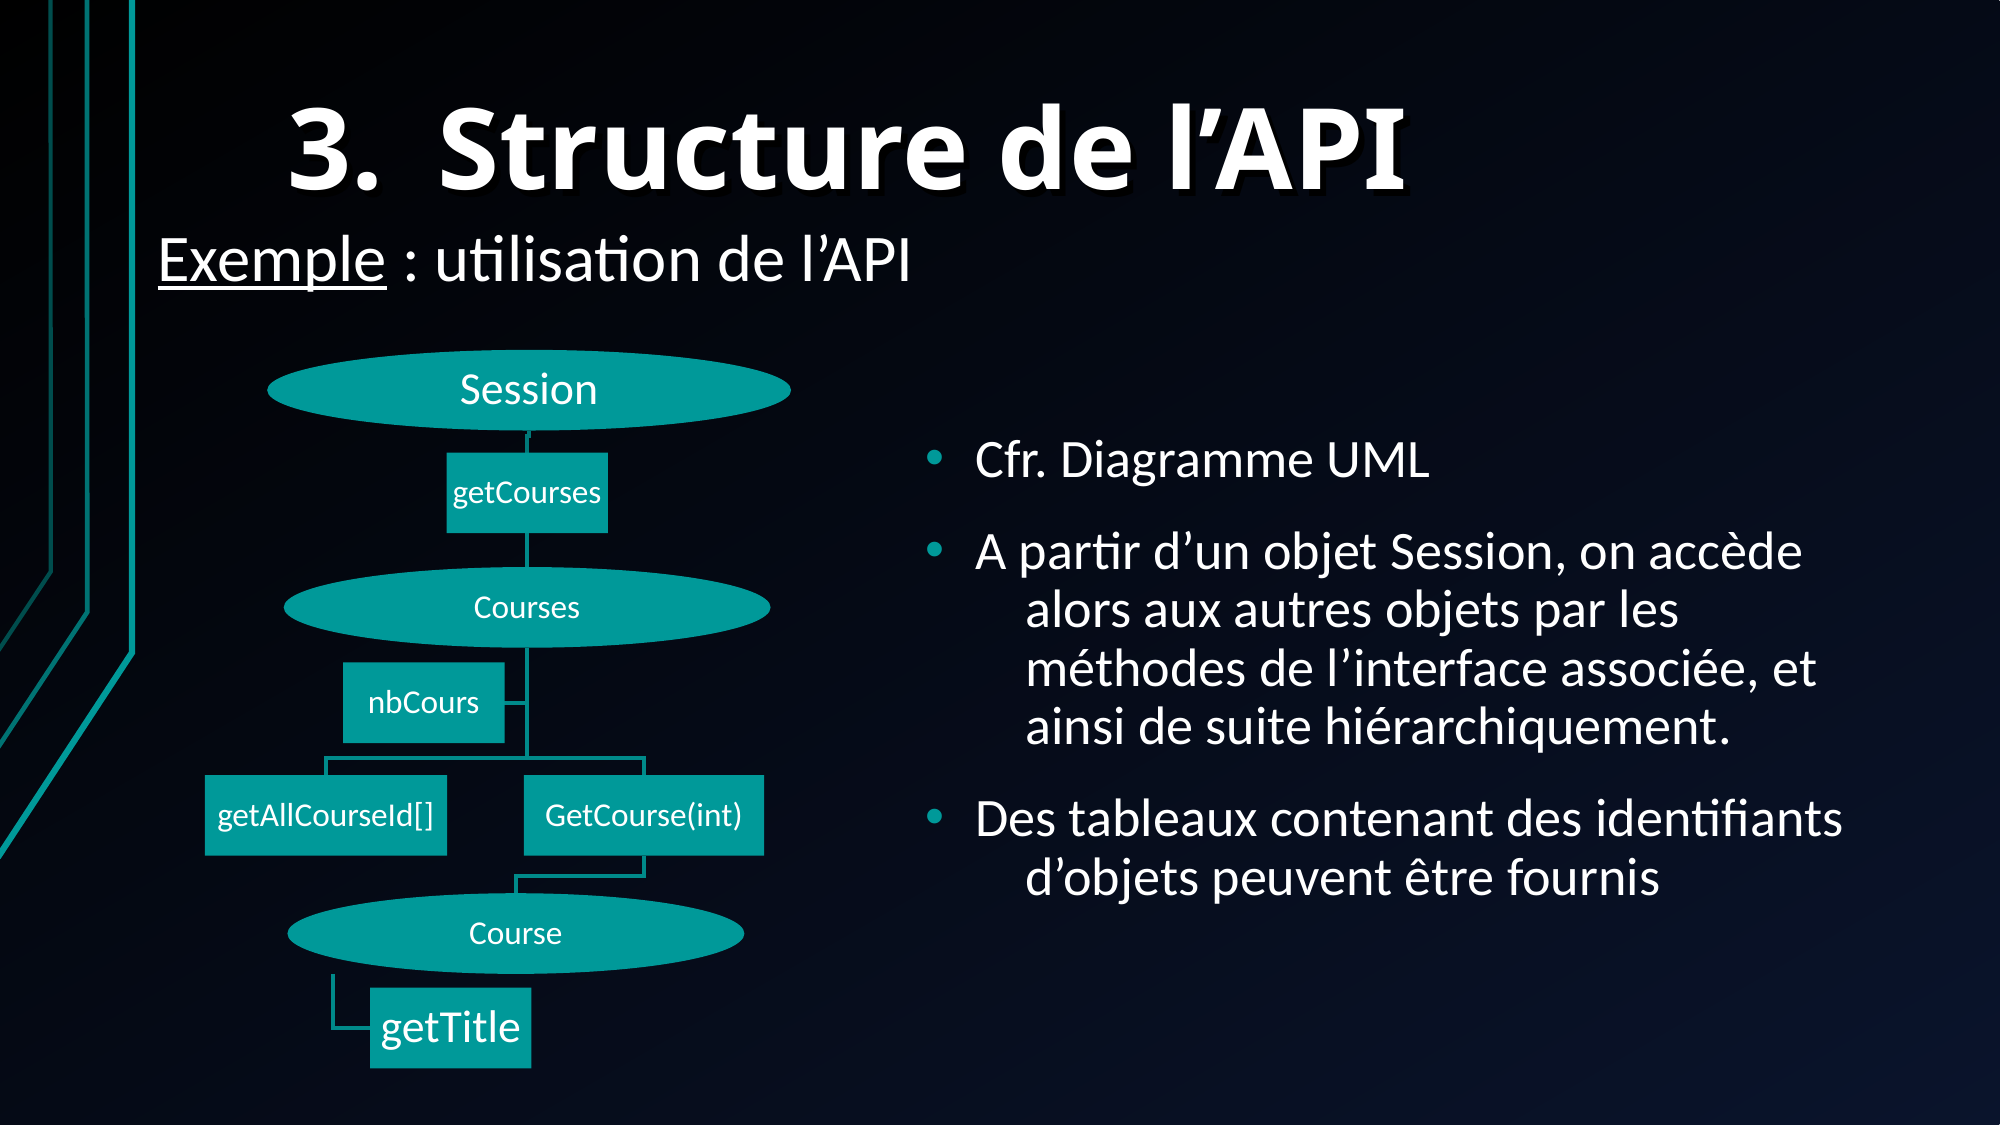

3.	Structure de l’API
# Exemple : utilisation de l’API
Session
getCourses
Courses
nbCours
getAllCourseId[]
GetCourse(int)
Course
getTitle
Cfr. Diagramme UML
A partir d’un objet Session, on accède alors aux autres objets par les méthodes de l’interface associée, et ainsi de suite hiérarchiquement.
Des tableaux contenant des identifiants d’objets peuvent être fournis